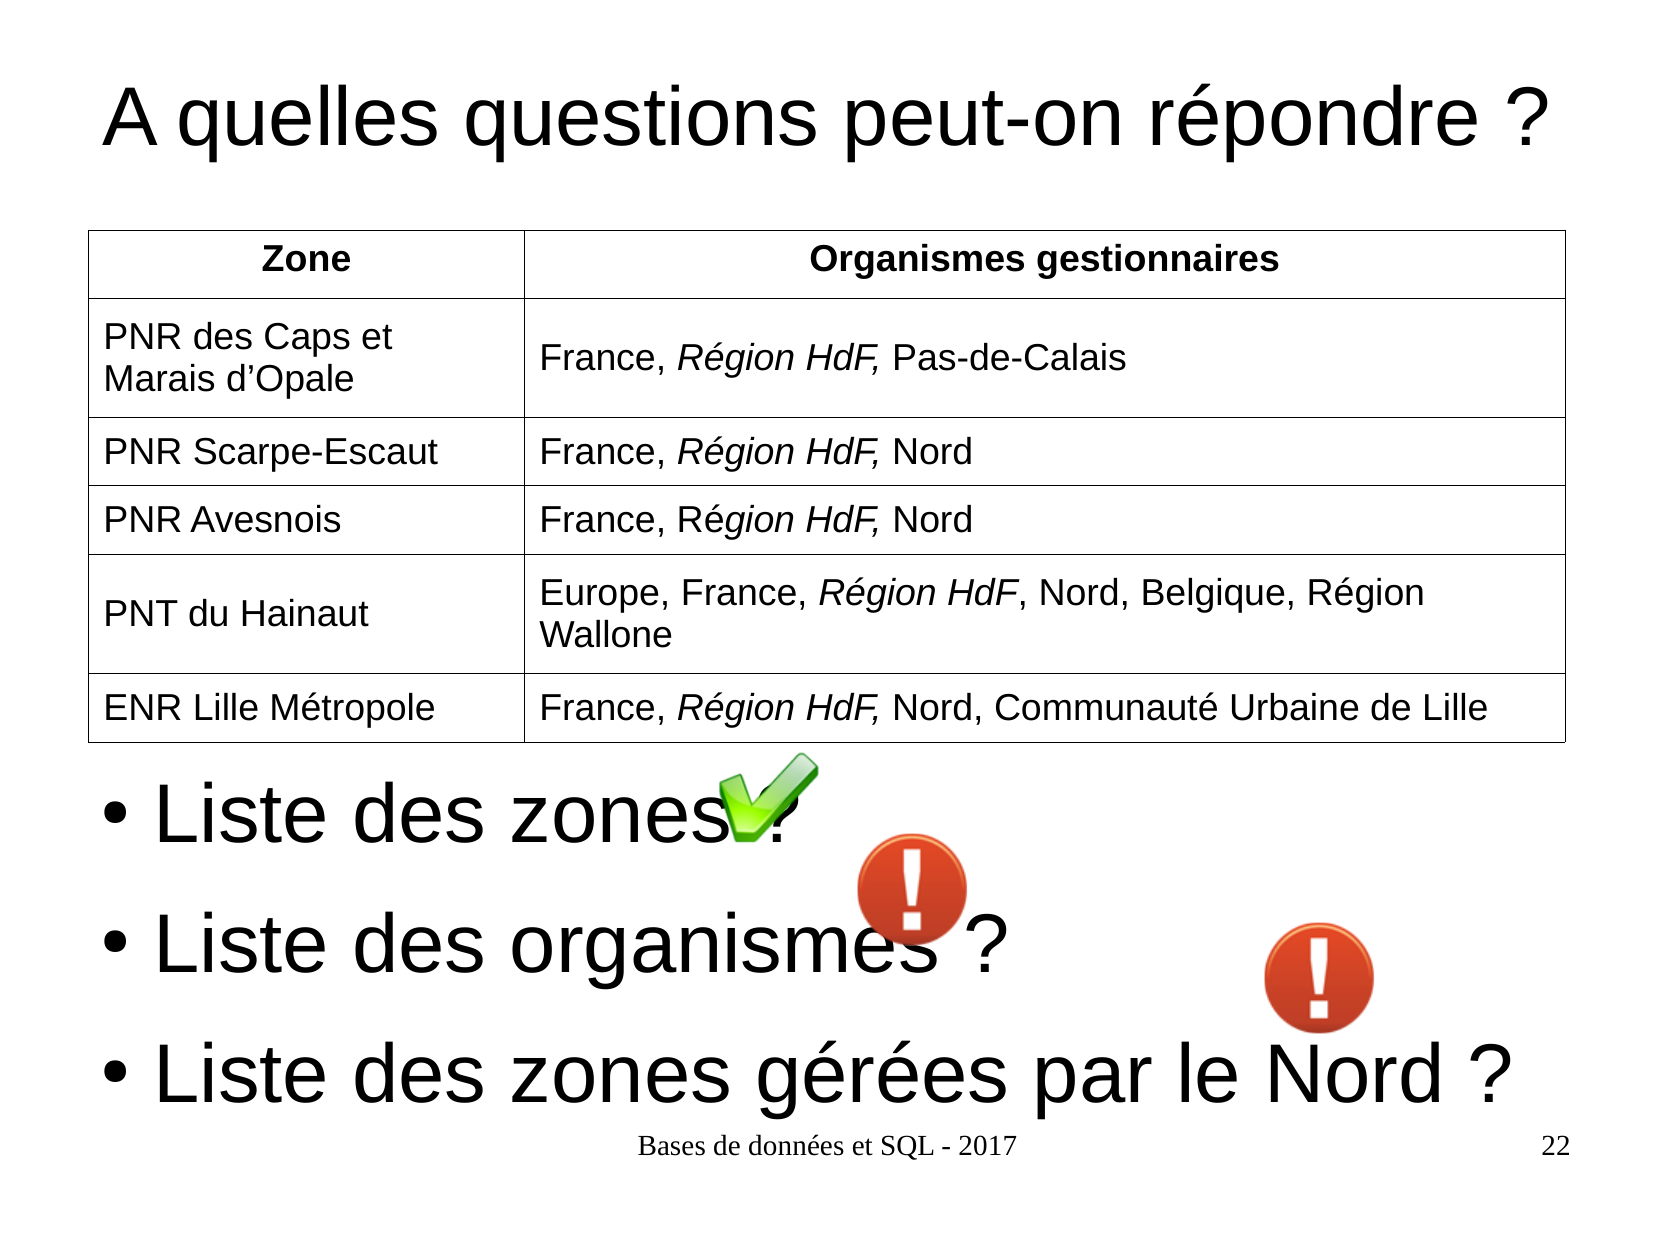

# A quelles questions peut-on répondre ?
| Zone | Organismes gestionnaires |
| --- | --- |
| PNR des Caps et Marais d’Opale | France, Région HdF, Pas-de-Calais |
| PNR Scarpe-Escaut | France, Région HdF, Nord |
| PNR Avesnois | France, Région HdF, Nord |
| PNT du Hainaut | Europe, France, Région HdF, Nord, Belgique, Région Wallone |
| ENR Lille Métropole | France, Région HdF, Nord, Communauté Urbaine de Lille |
Liste des zones ?
Liste des organismes ?
Liste des zones gérées par le Nord ?
Bases de données et SQL - 2017
22